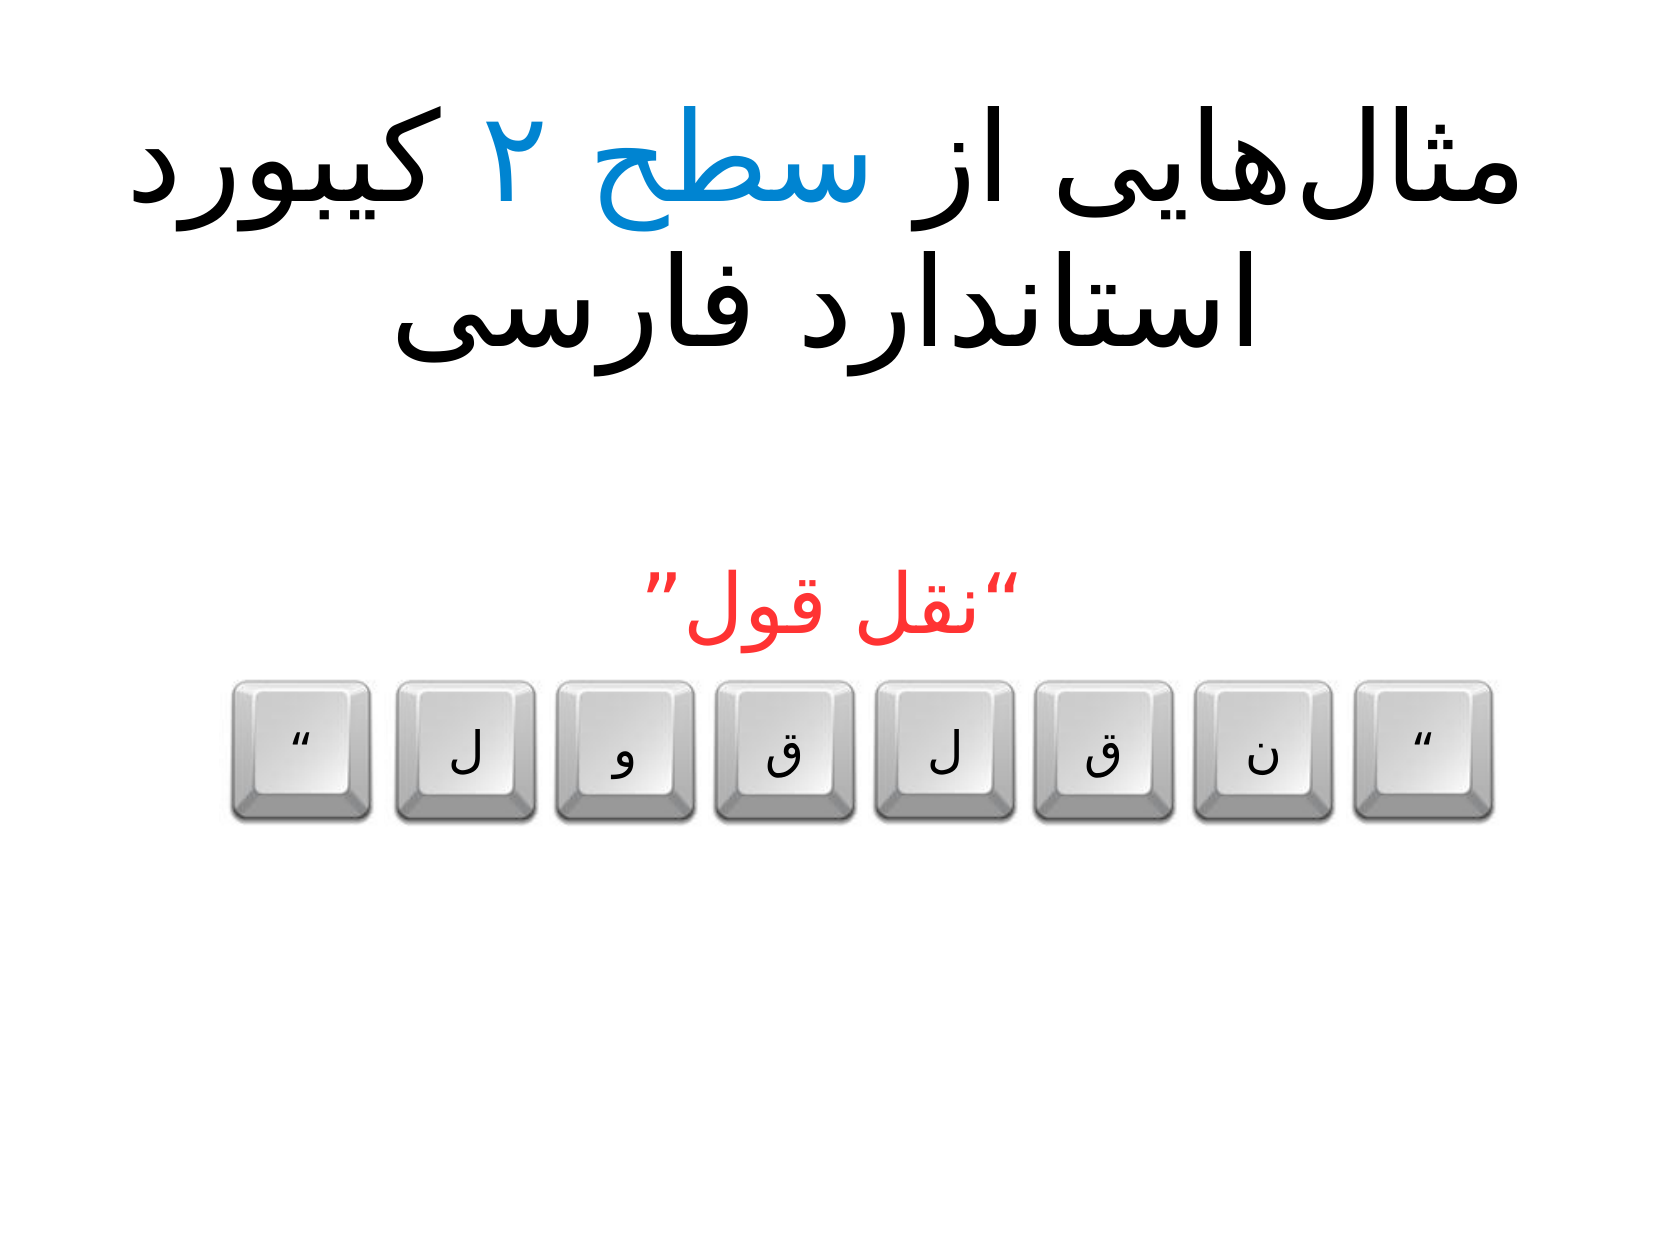

مثال‌هایی از سطح ۲ کیبورد استاندارد فارسی
“نقل قول”
“
ل
“
ل
و
ق
ق
ن